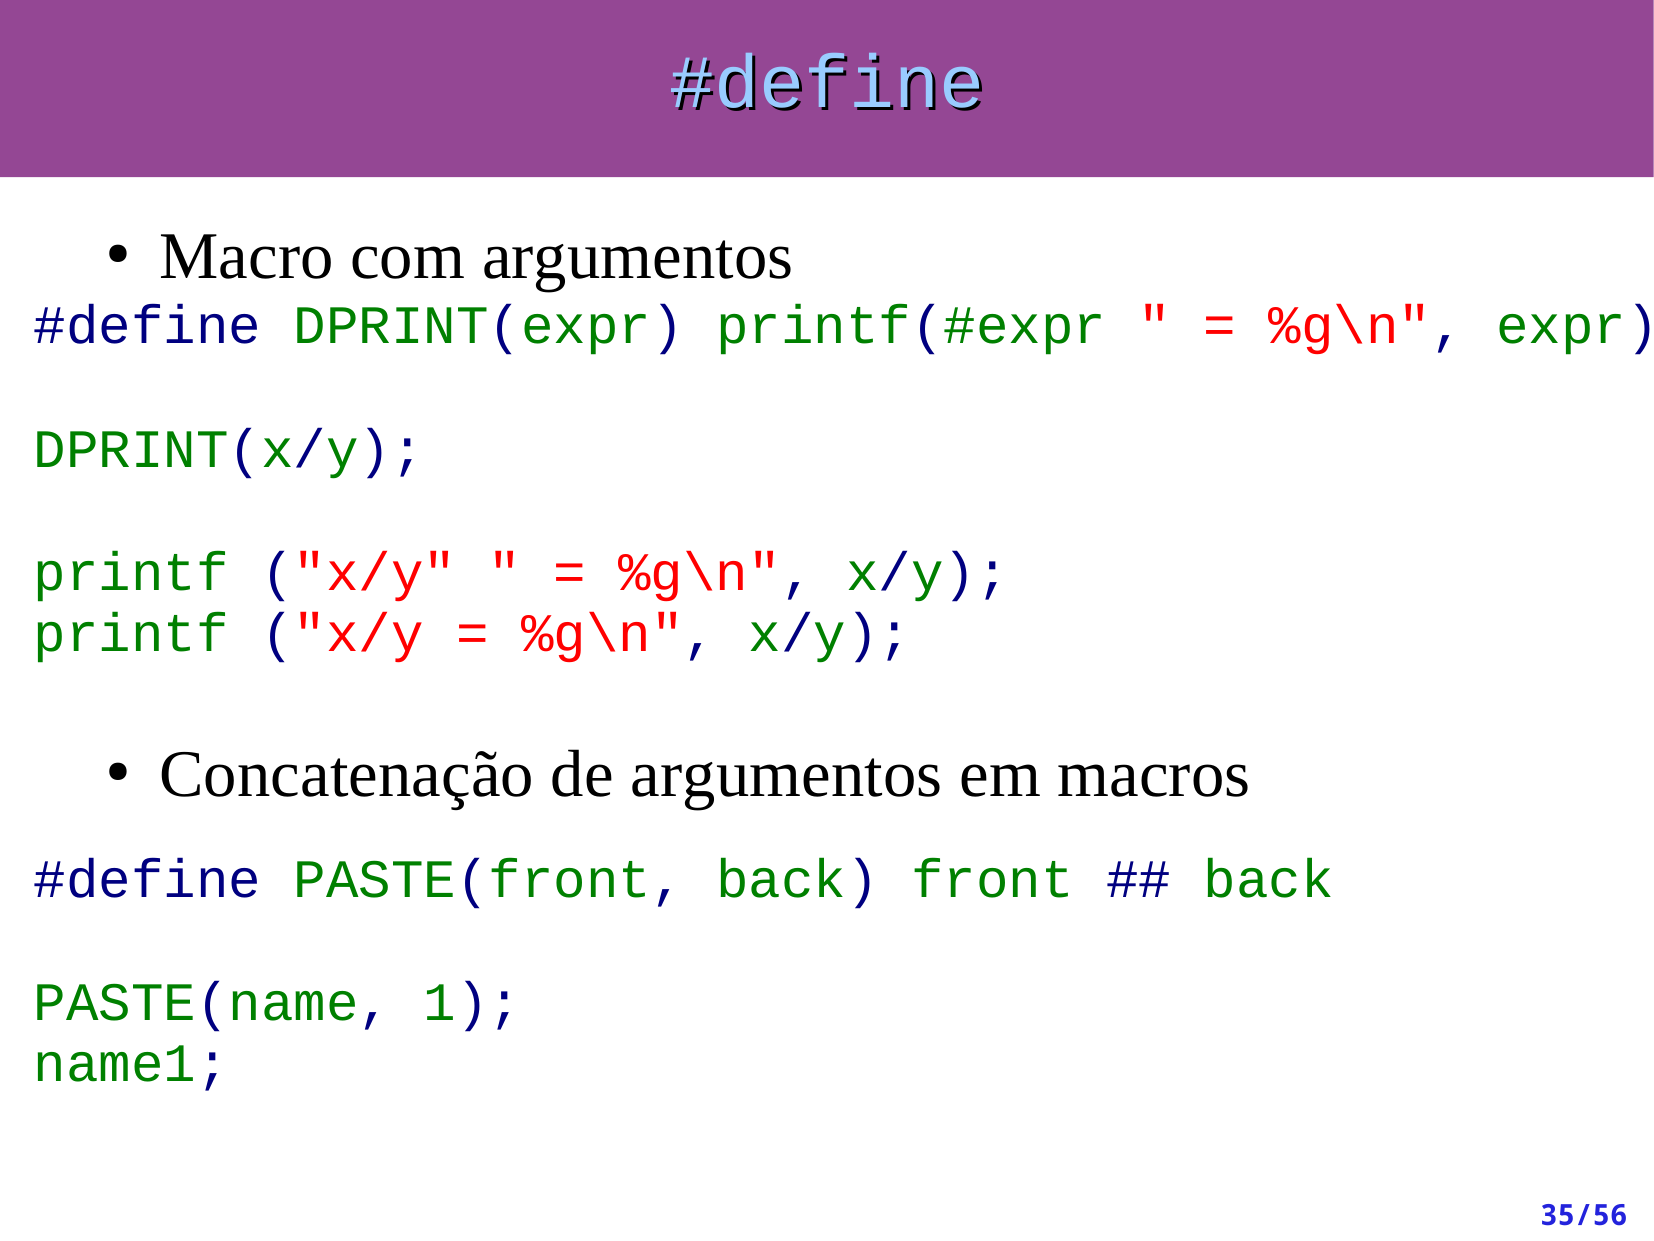

# #define
Macro com argumentos
Concatenação de argumentos em macros
#define DPRINT(expr) printf(#expr " = %g\n", expr)
DPRINT(x/y);
printf ("x/y" " = %g\n", x/y);
printf ("x/y = %g\n", x/y);
#define PASTE(front, back) front ## back
PASTE(name, 1);
name1;
35